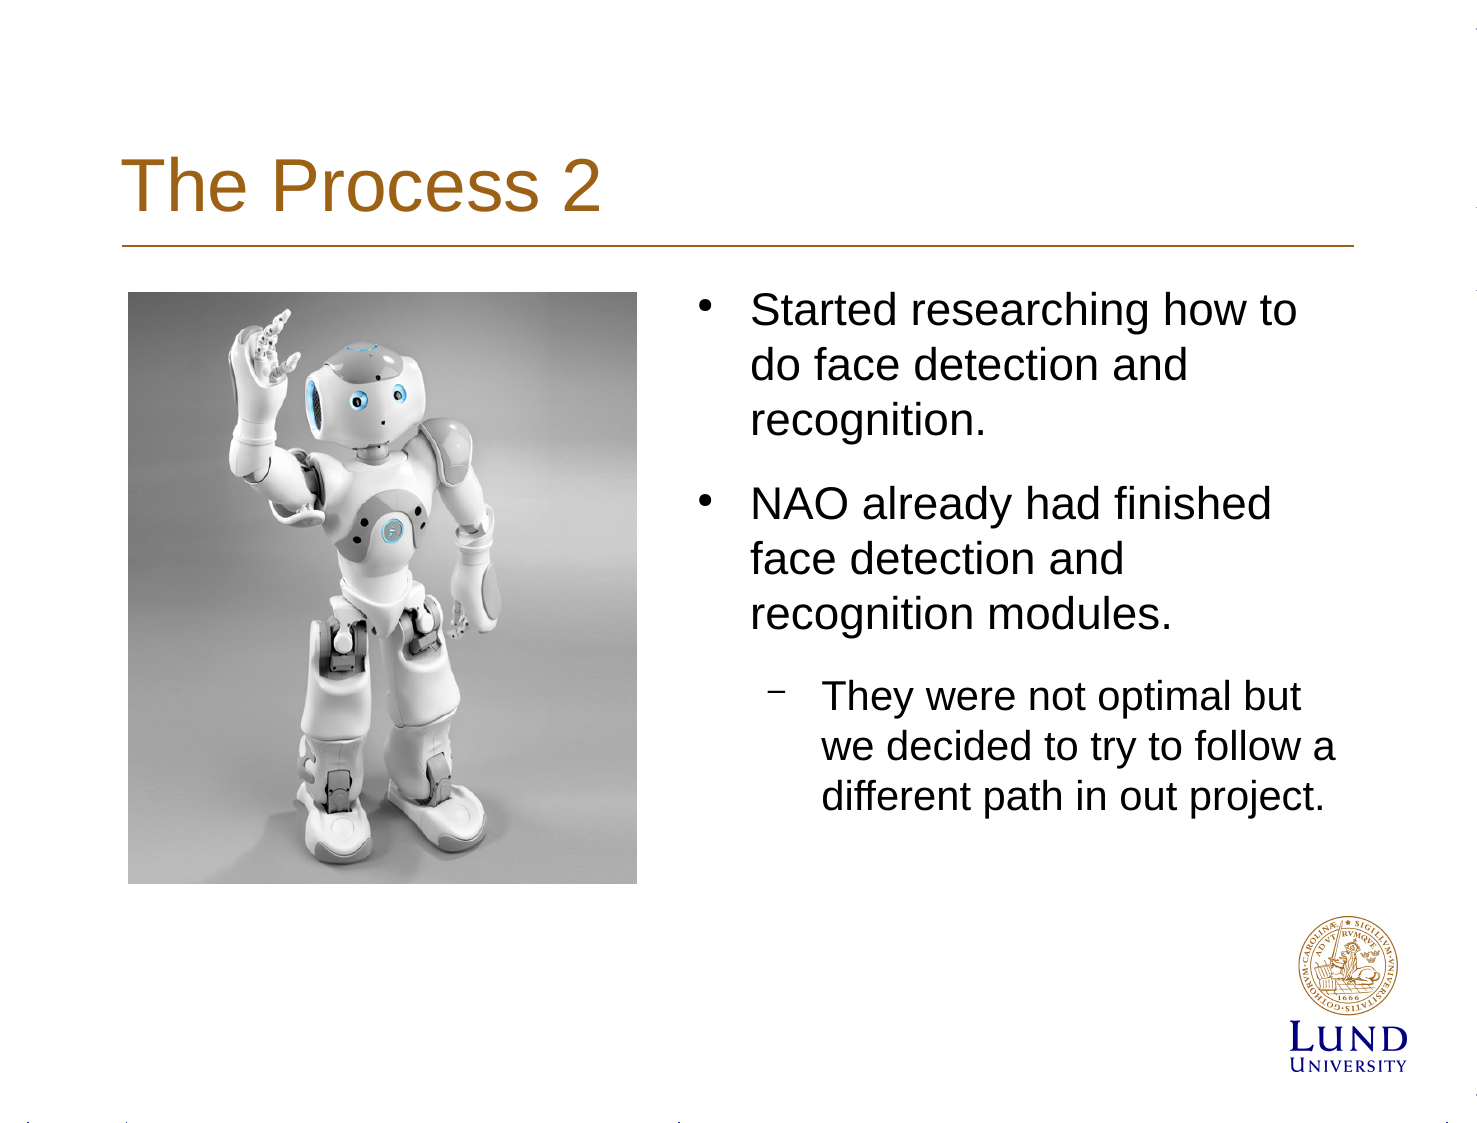

# The Process 2
Started researching how to do face detection and recognition.
NAO already had finished face detection and recognition modules.
They were not optimal but we decided to try to follow a different path in out project.